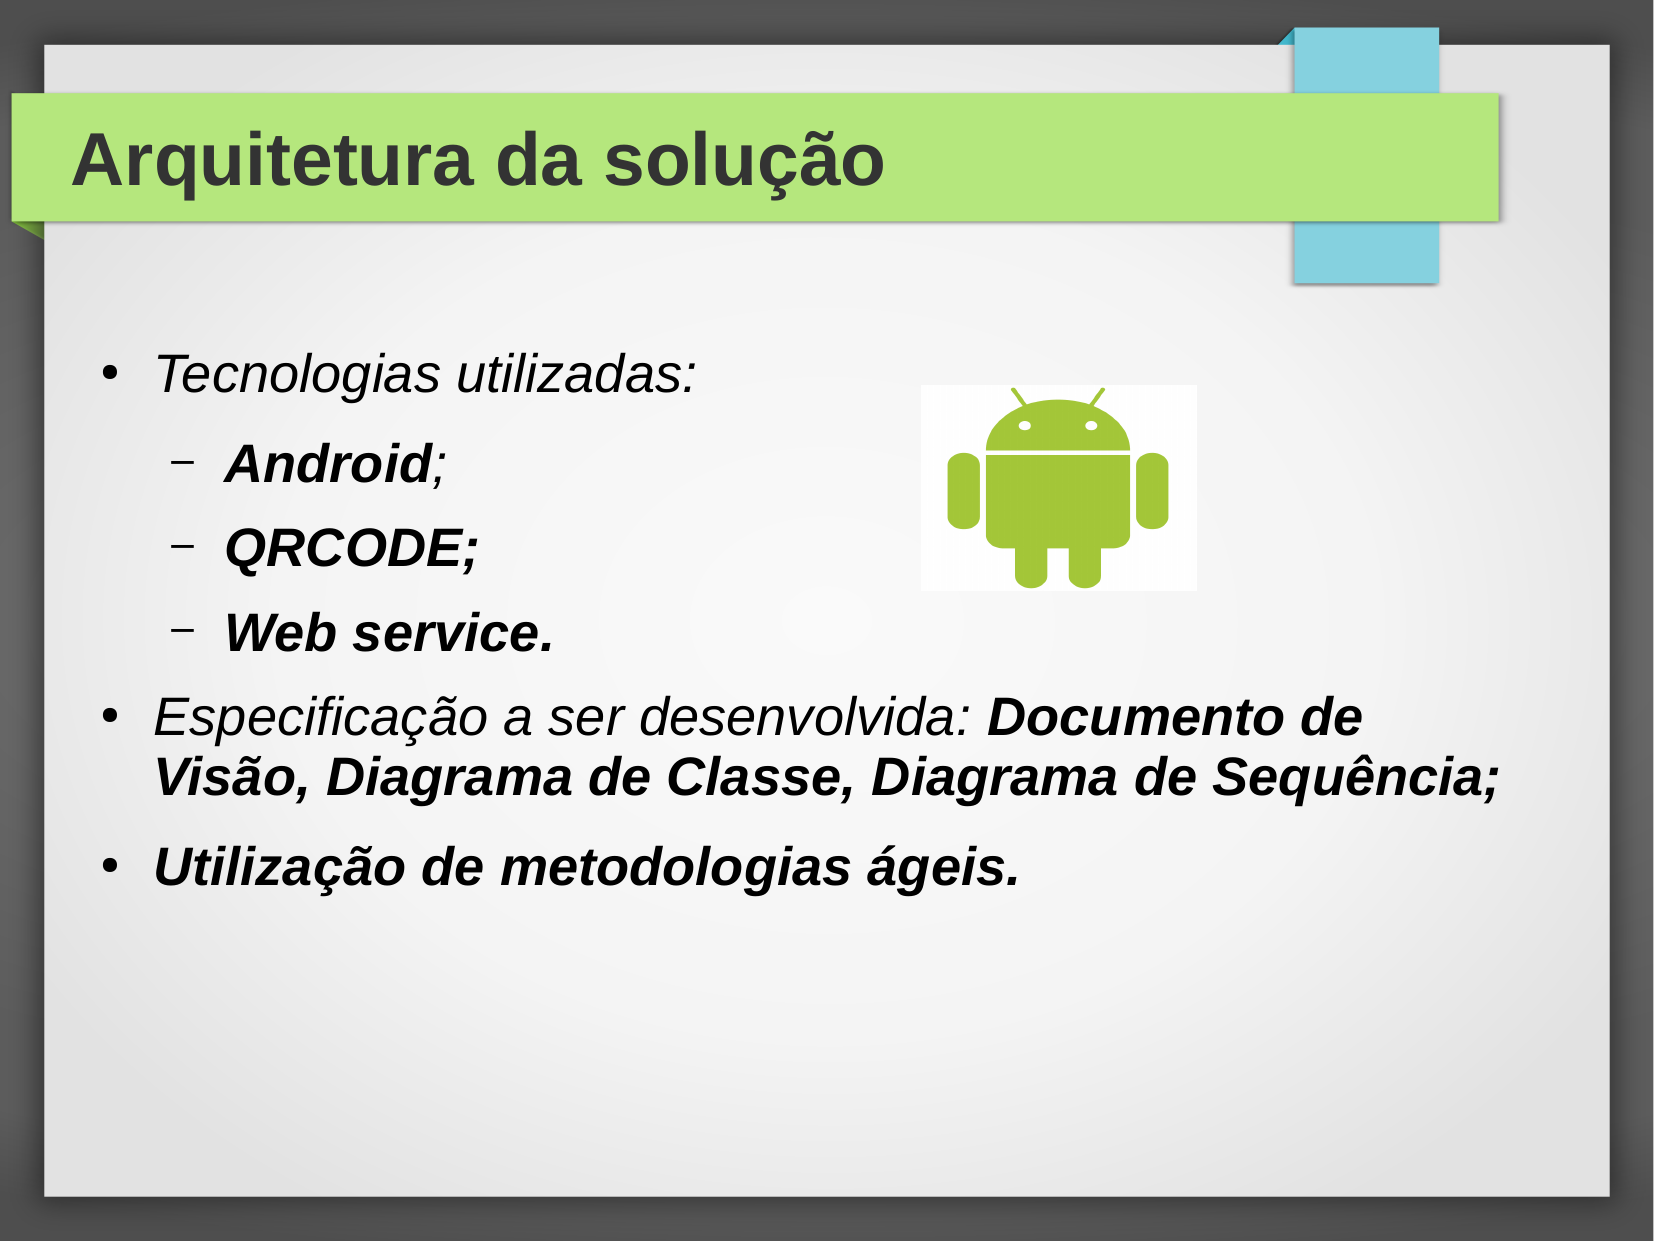

# Arquitetura da solução
Tecnologias utilizadas:
Android;
QRCODE;
Web service.
Especificação a ser desenvolvida: Documento de Visão, Diagrama de Classe, Diagrama de Sequência;
Utilização de metodologias ágeis.